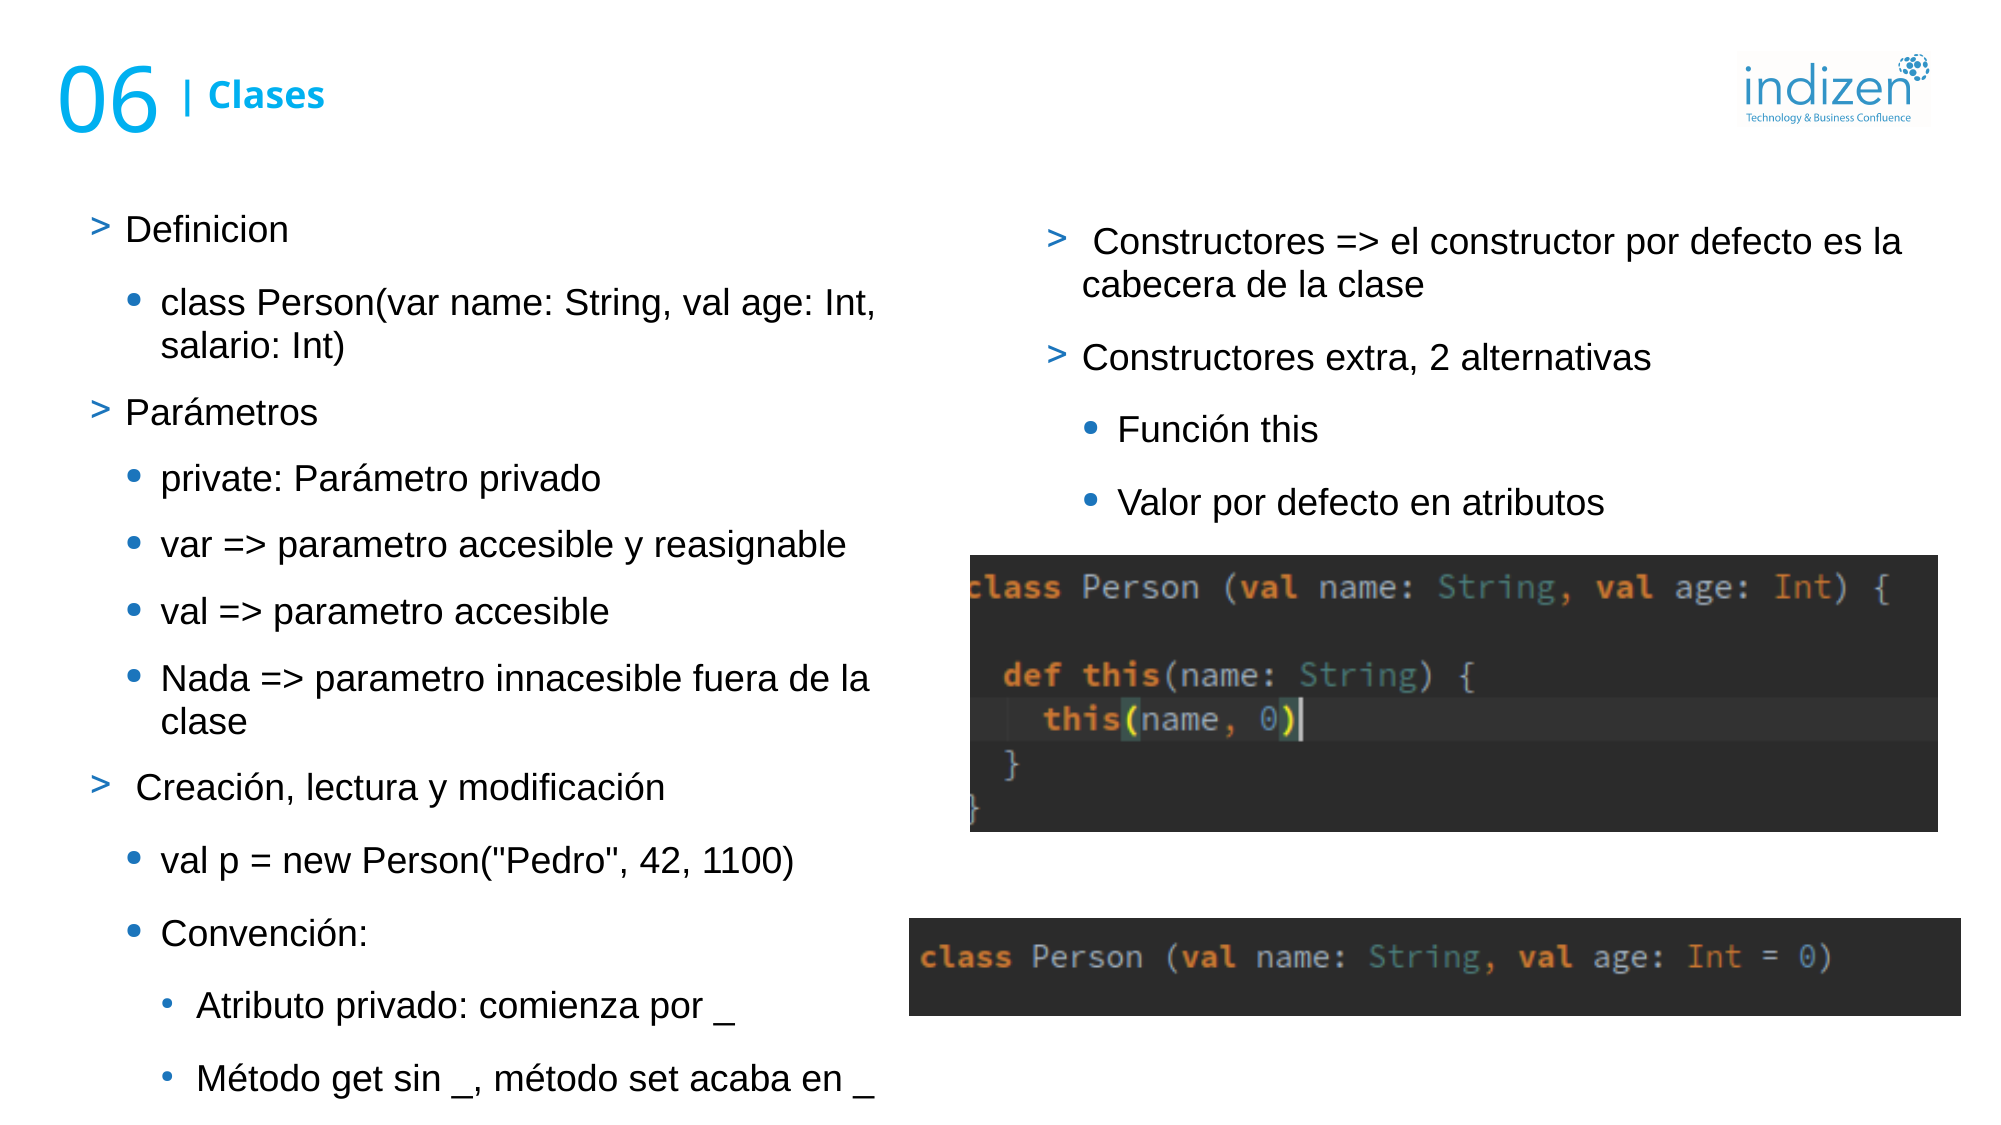

06
| Clases
Definicion
class Person(var name: String, val age: Int, salario: Int)
Parámetros
private: Parámetro privado
var => parametro accesible y reasignable
val => parametro accesible
Nada => parametro innacesible fuera de la clase
 Creación, lectura y modificación
val p = new Person("Pedro", 42, 1100)
Convención:
Atributo privado: comienza por _
Método get sin _, método set acaba en _
 Constructores => el constructor por defecto es la cabecera de la clase
Constructores extra, 2 alternativas
Función this
Valor por defecto en atributos